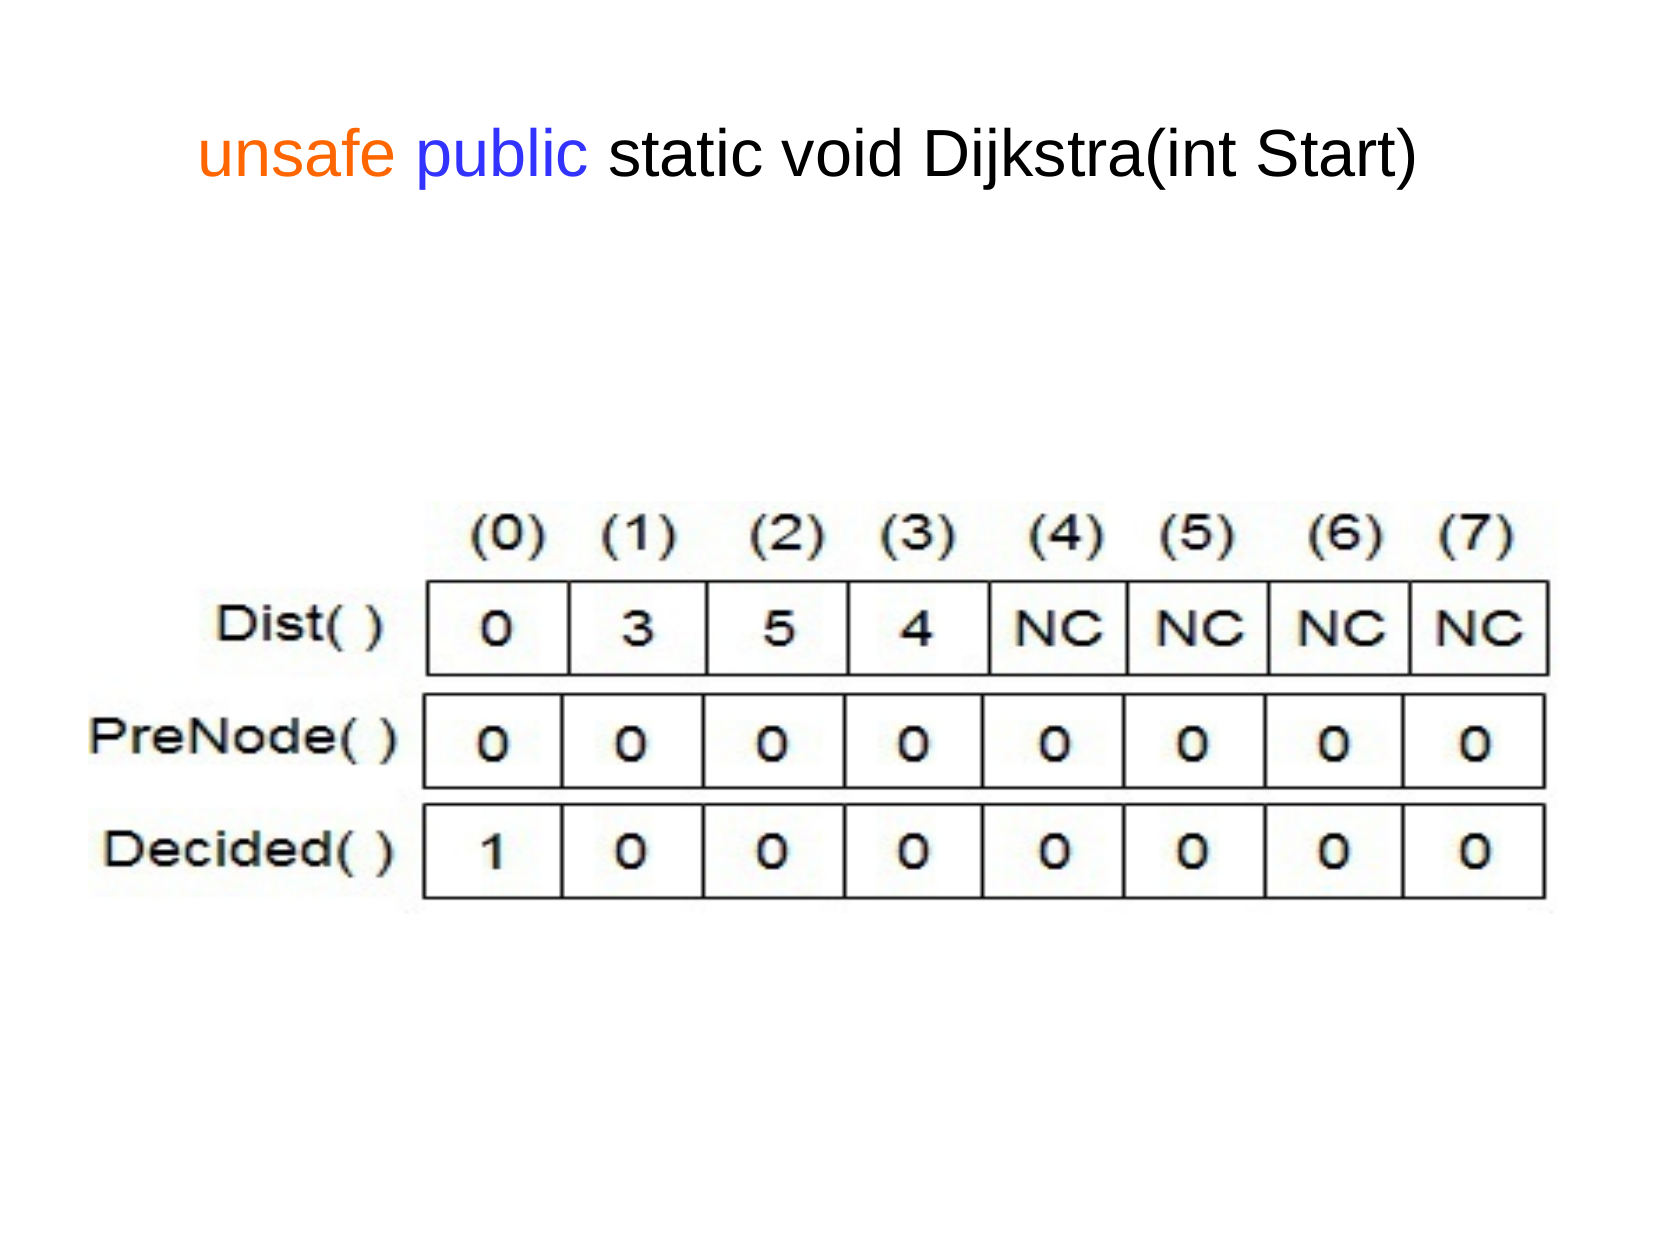

# unsafe public static void Dijkstra(int Start)